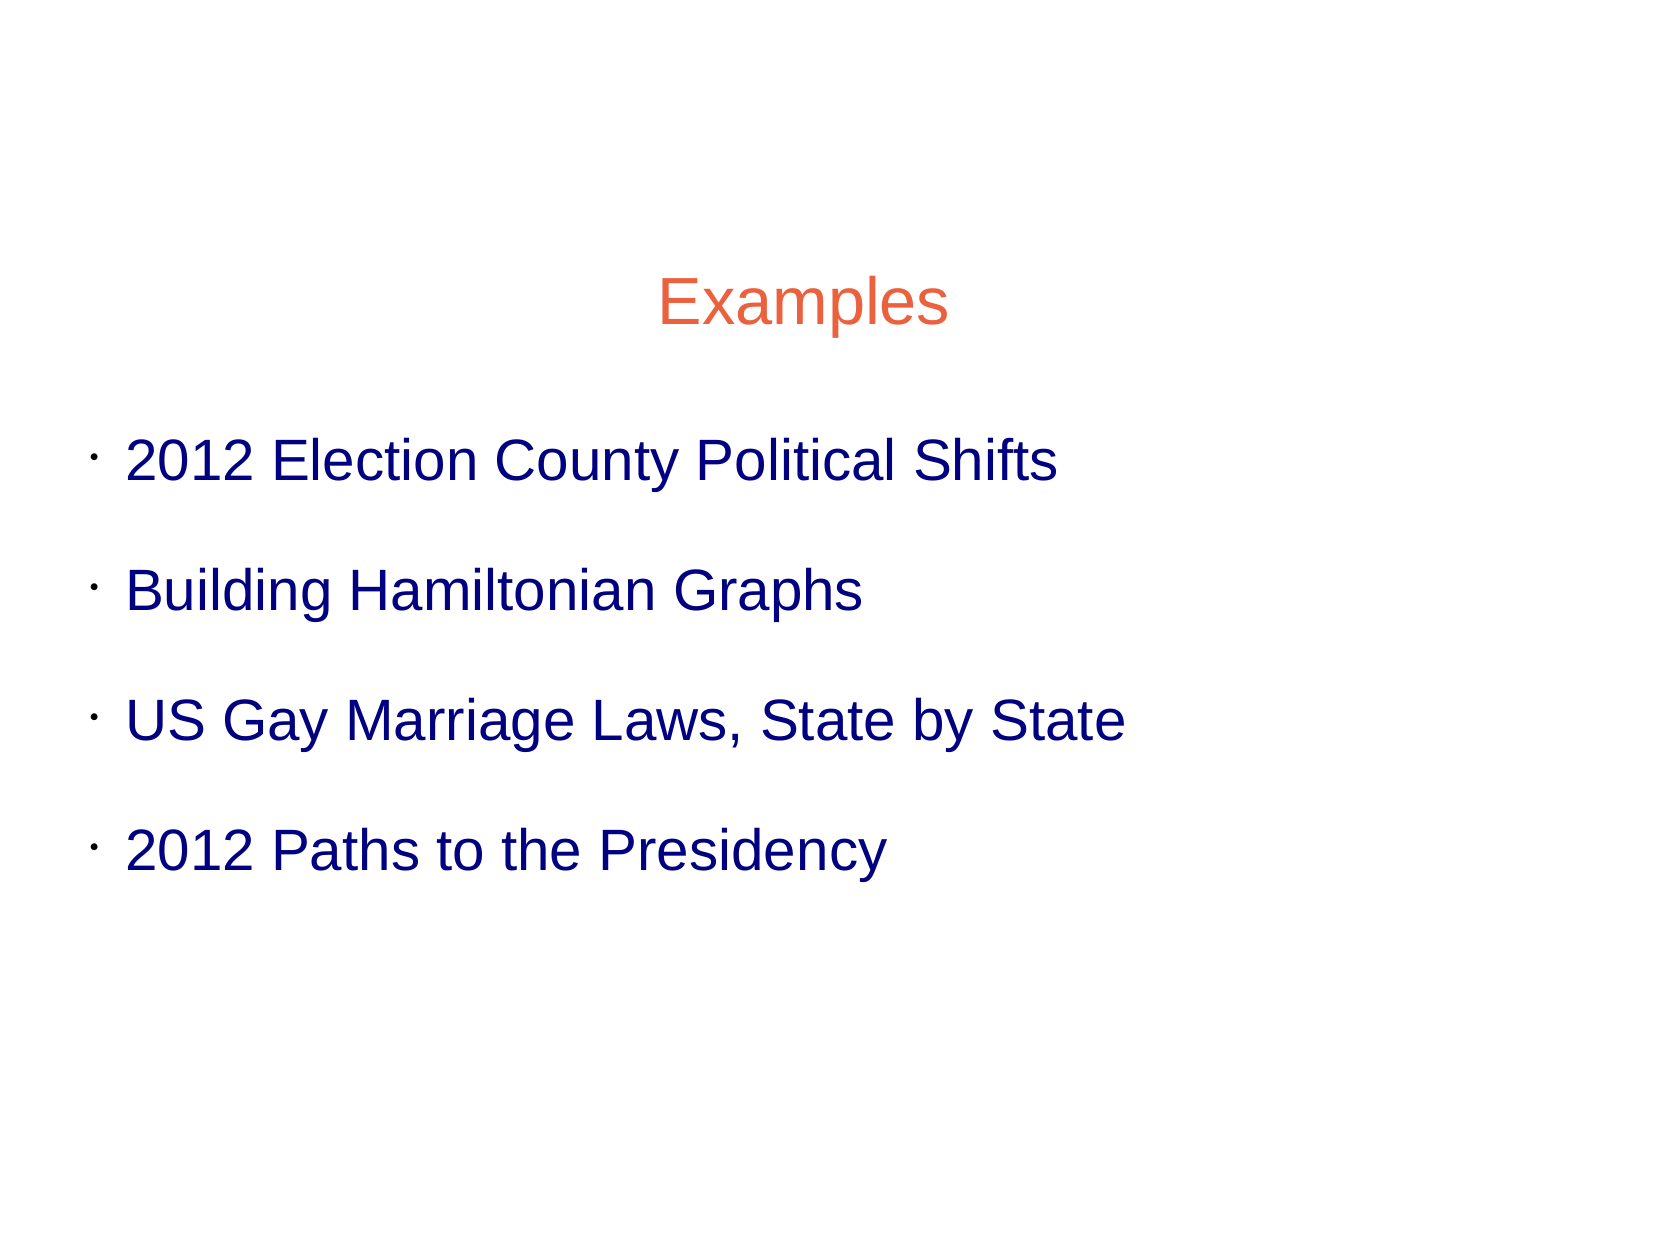

# Examples
2012 Election County Political Shifts
Building Hamiltonian Graphs
US Gay Marriage Laws, State by State
2012 Paths to the Presidency